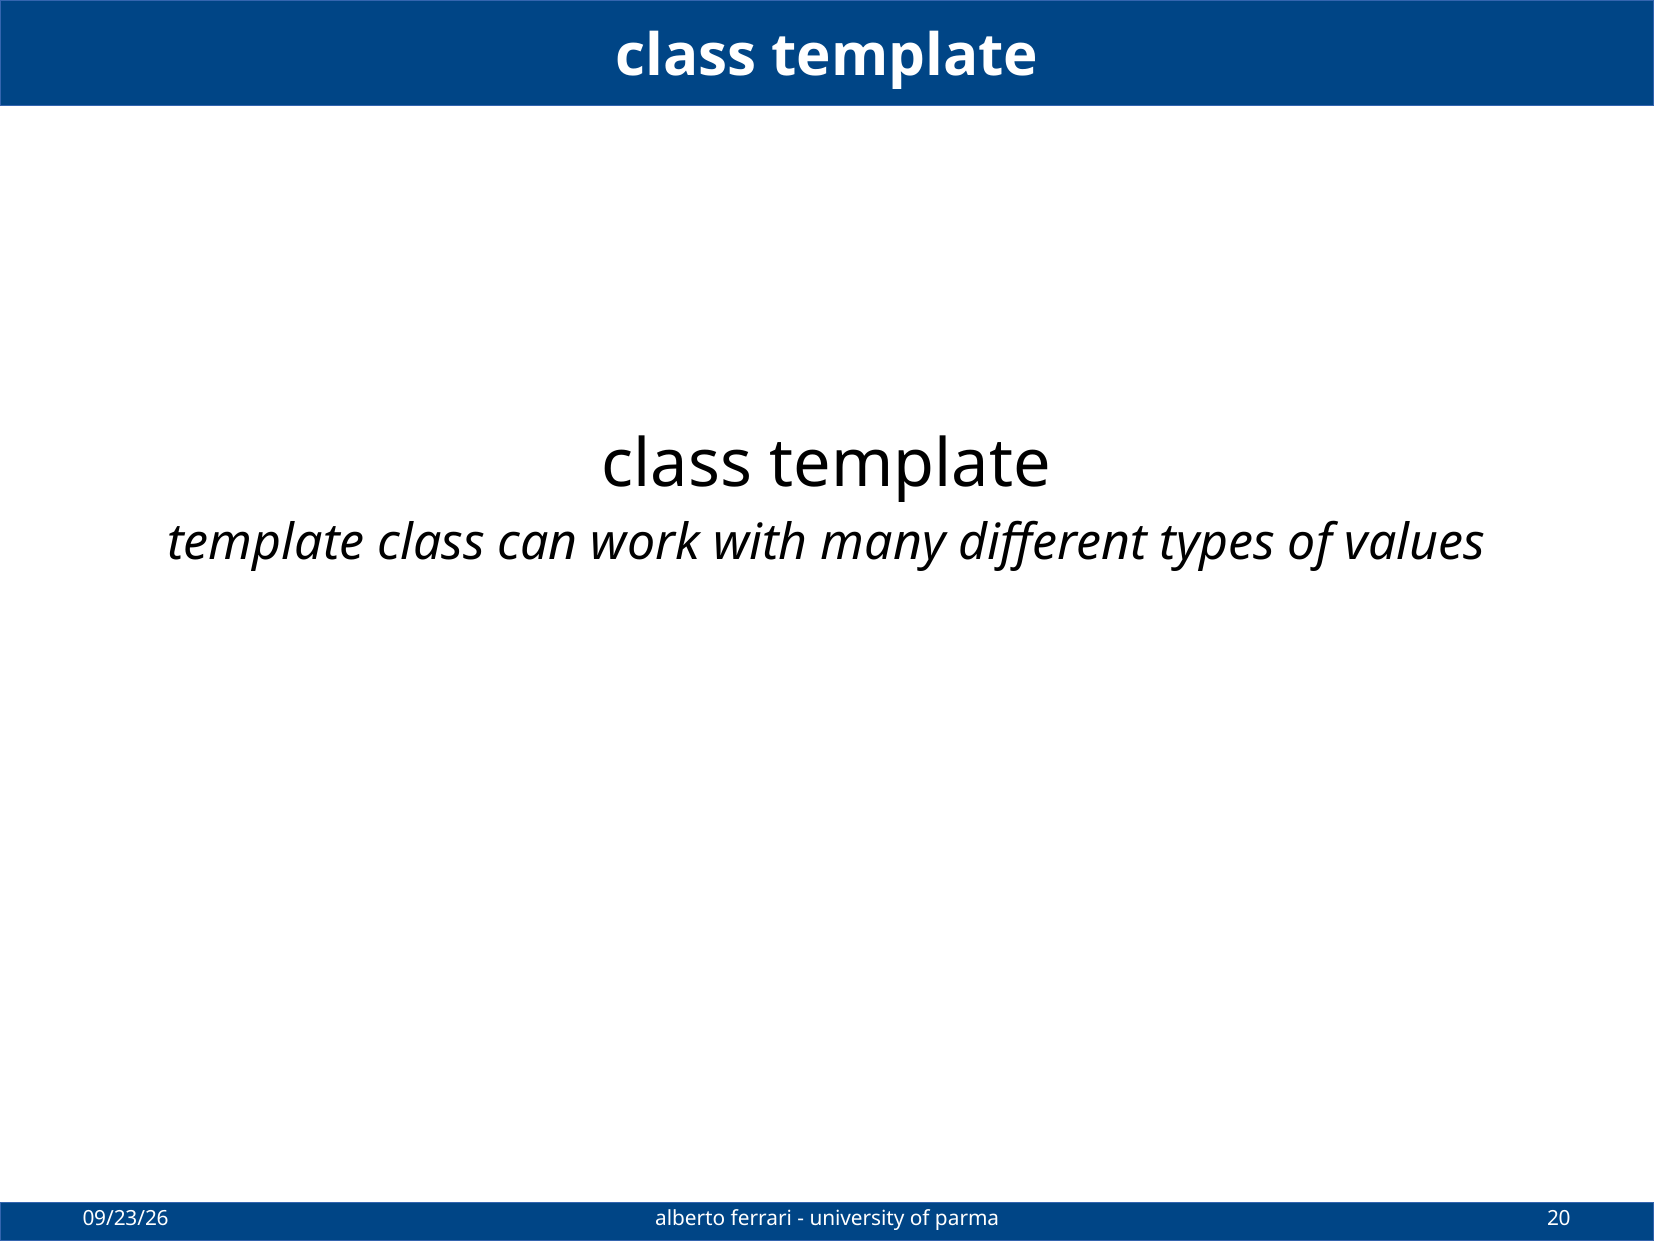

# class template
class template
template class can work with many different types of values
alberto ferrari - university of parma
20